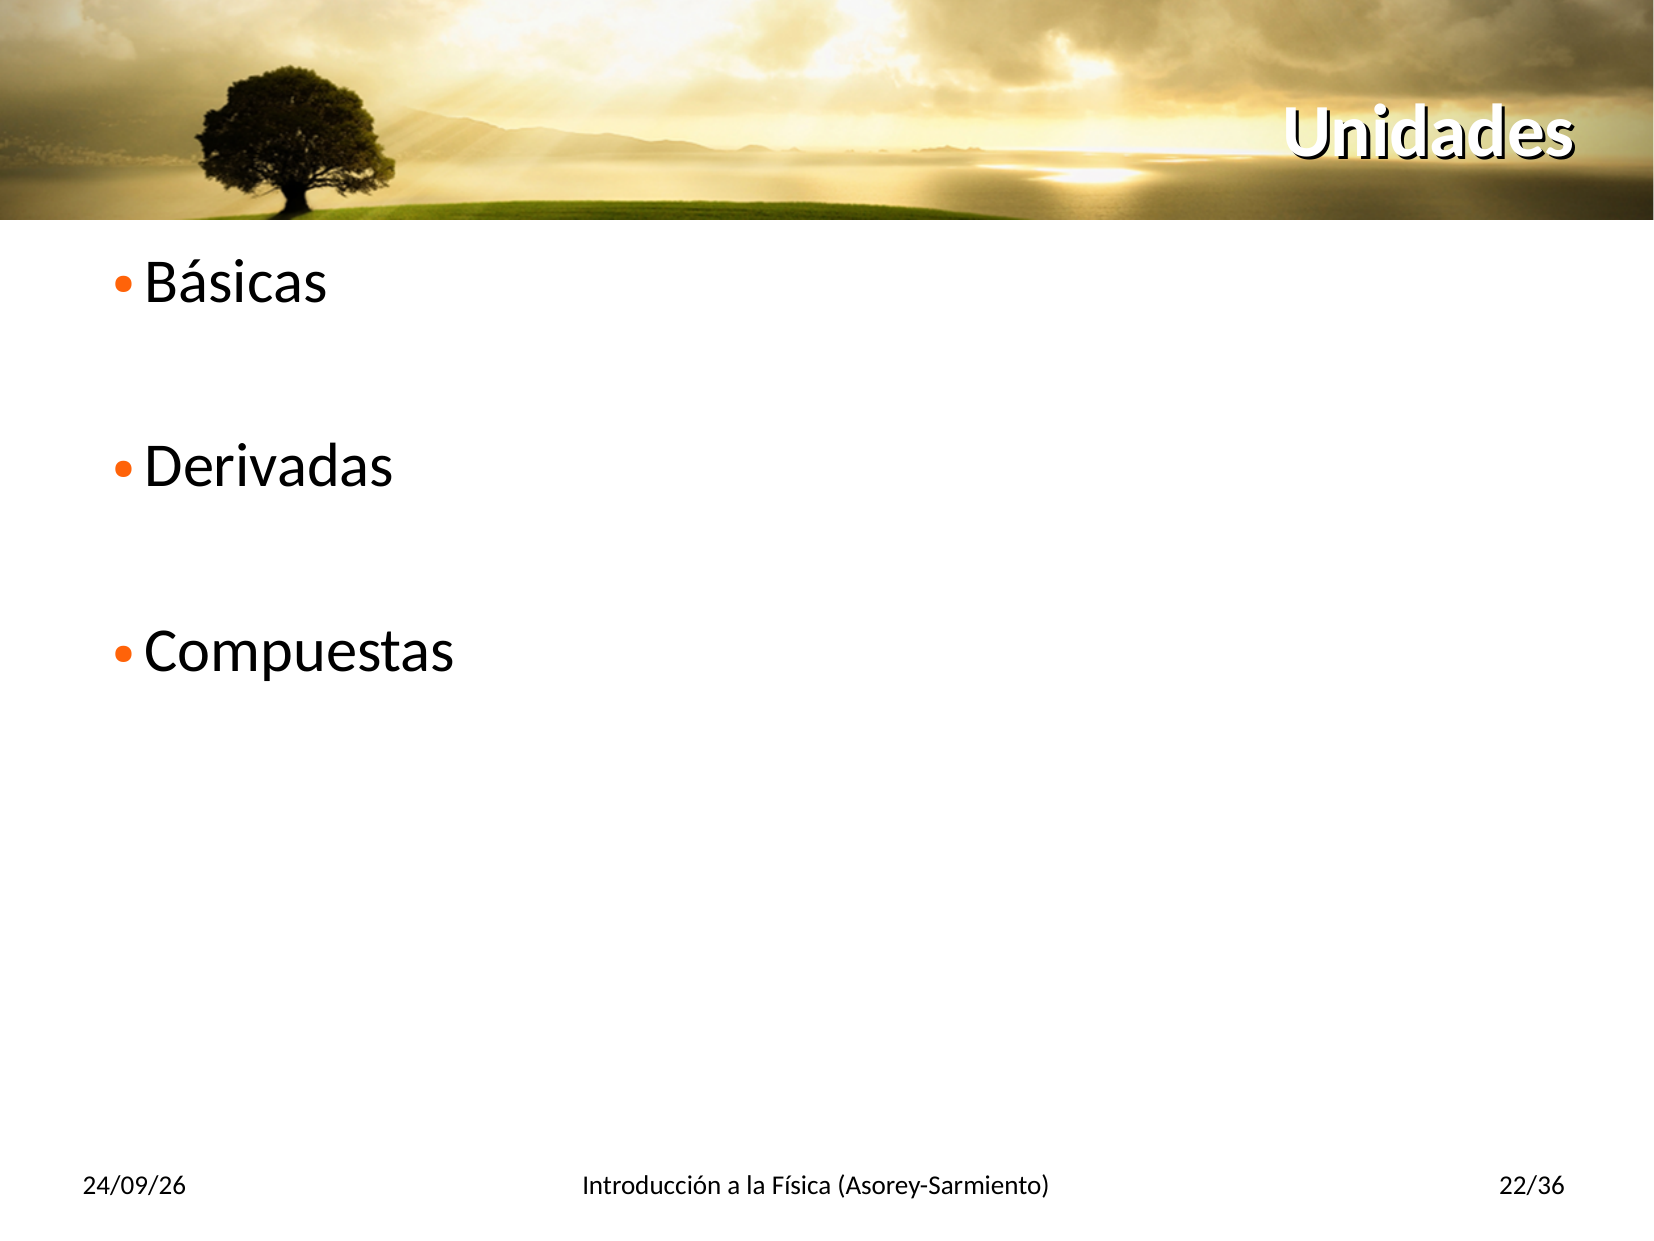

# Unidades
Básicas
Derivadas
Compuestas
Introducción a la Física (Asorey-Sarmiento)
22